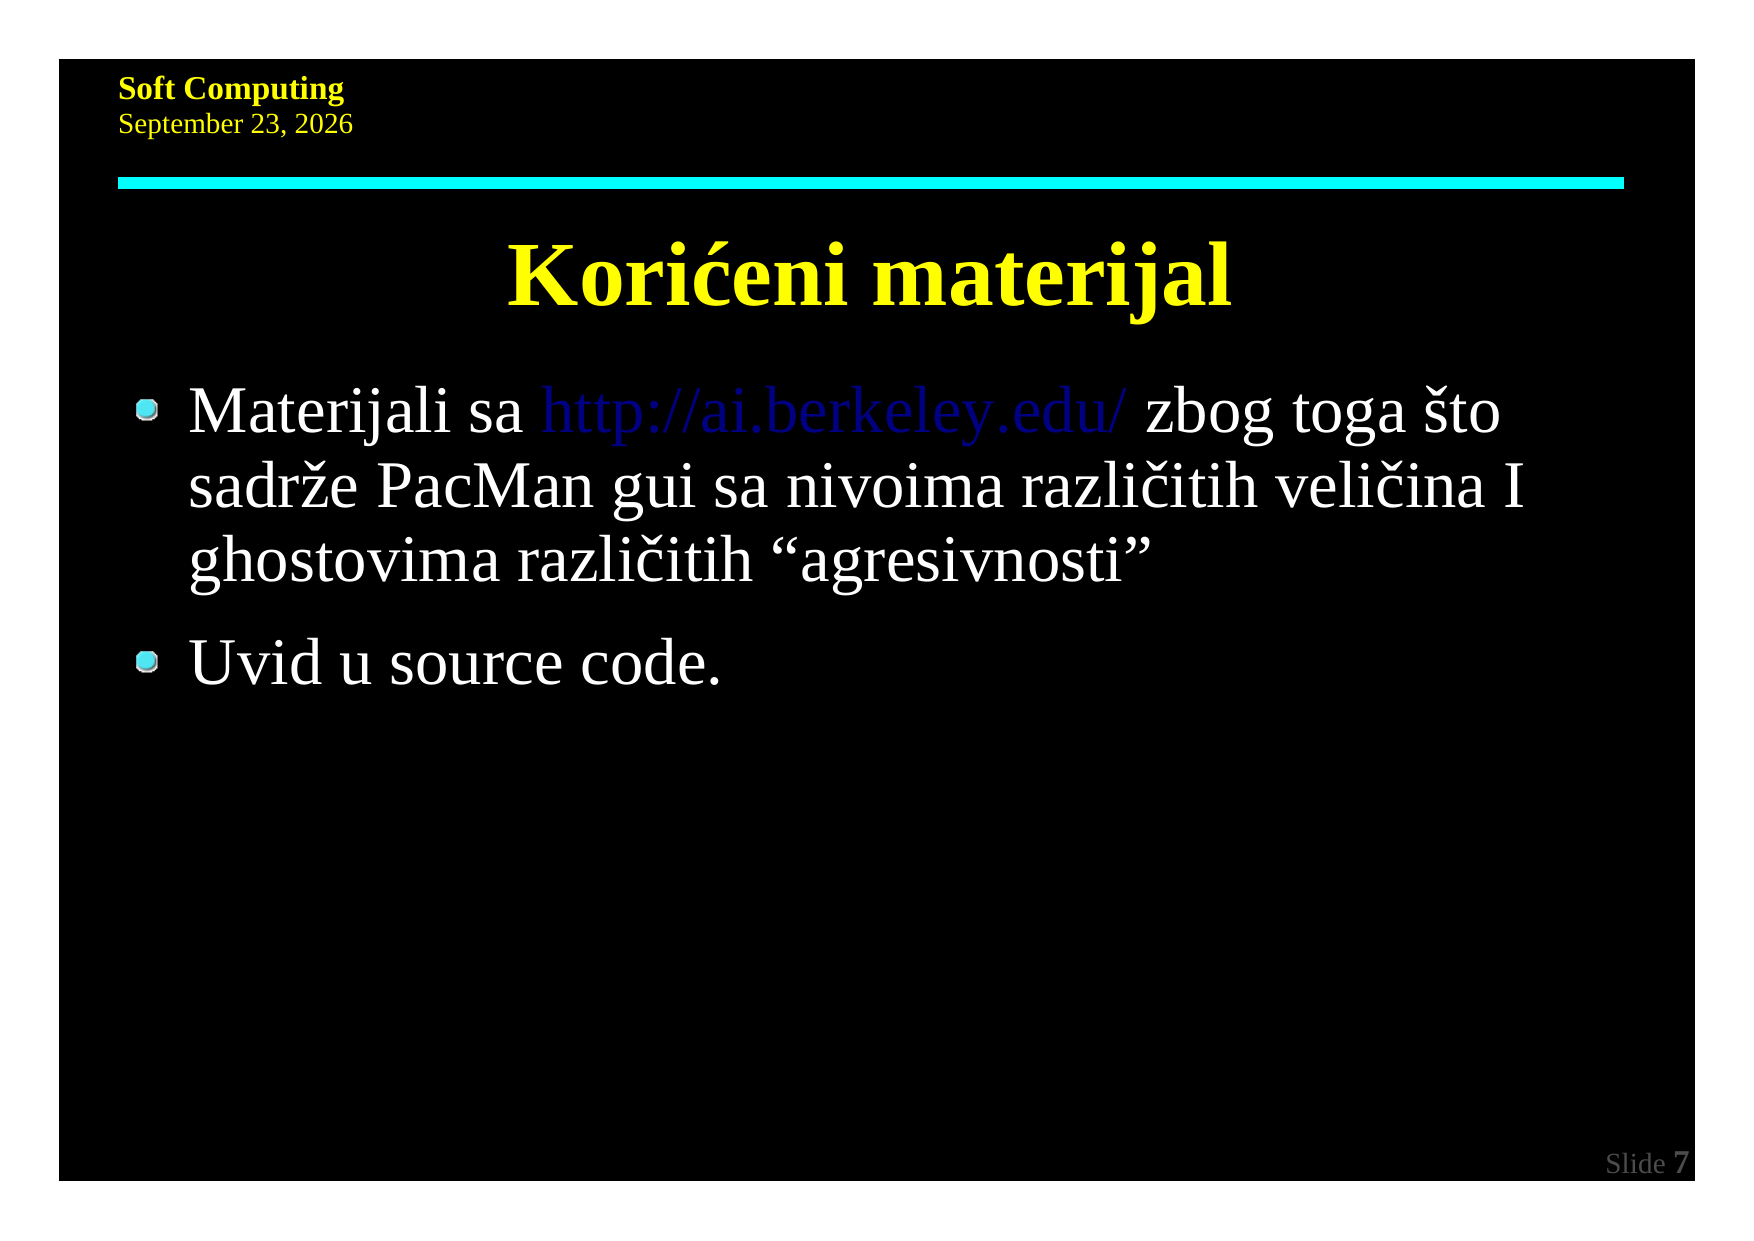

# Korićeni materijal
Materijali sa http://ai.berkeley.edu/ zbog toga što sadrže PacMan gui sa nivoima različitih veličina I ghostovima različitih “agresivnosti”
Uvid u source code.